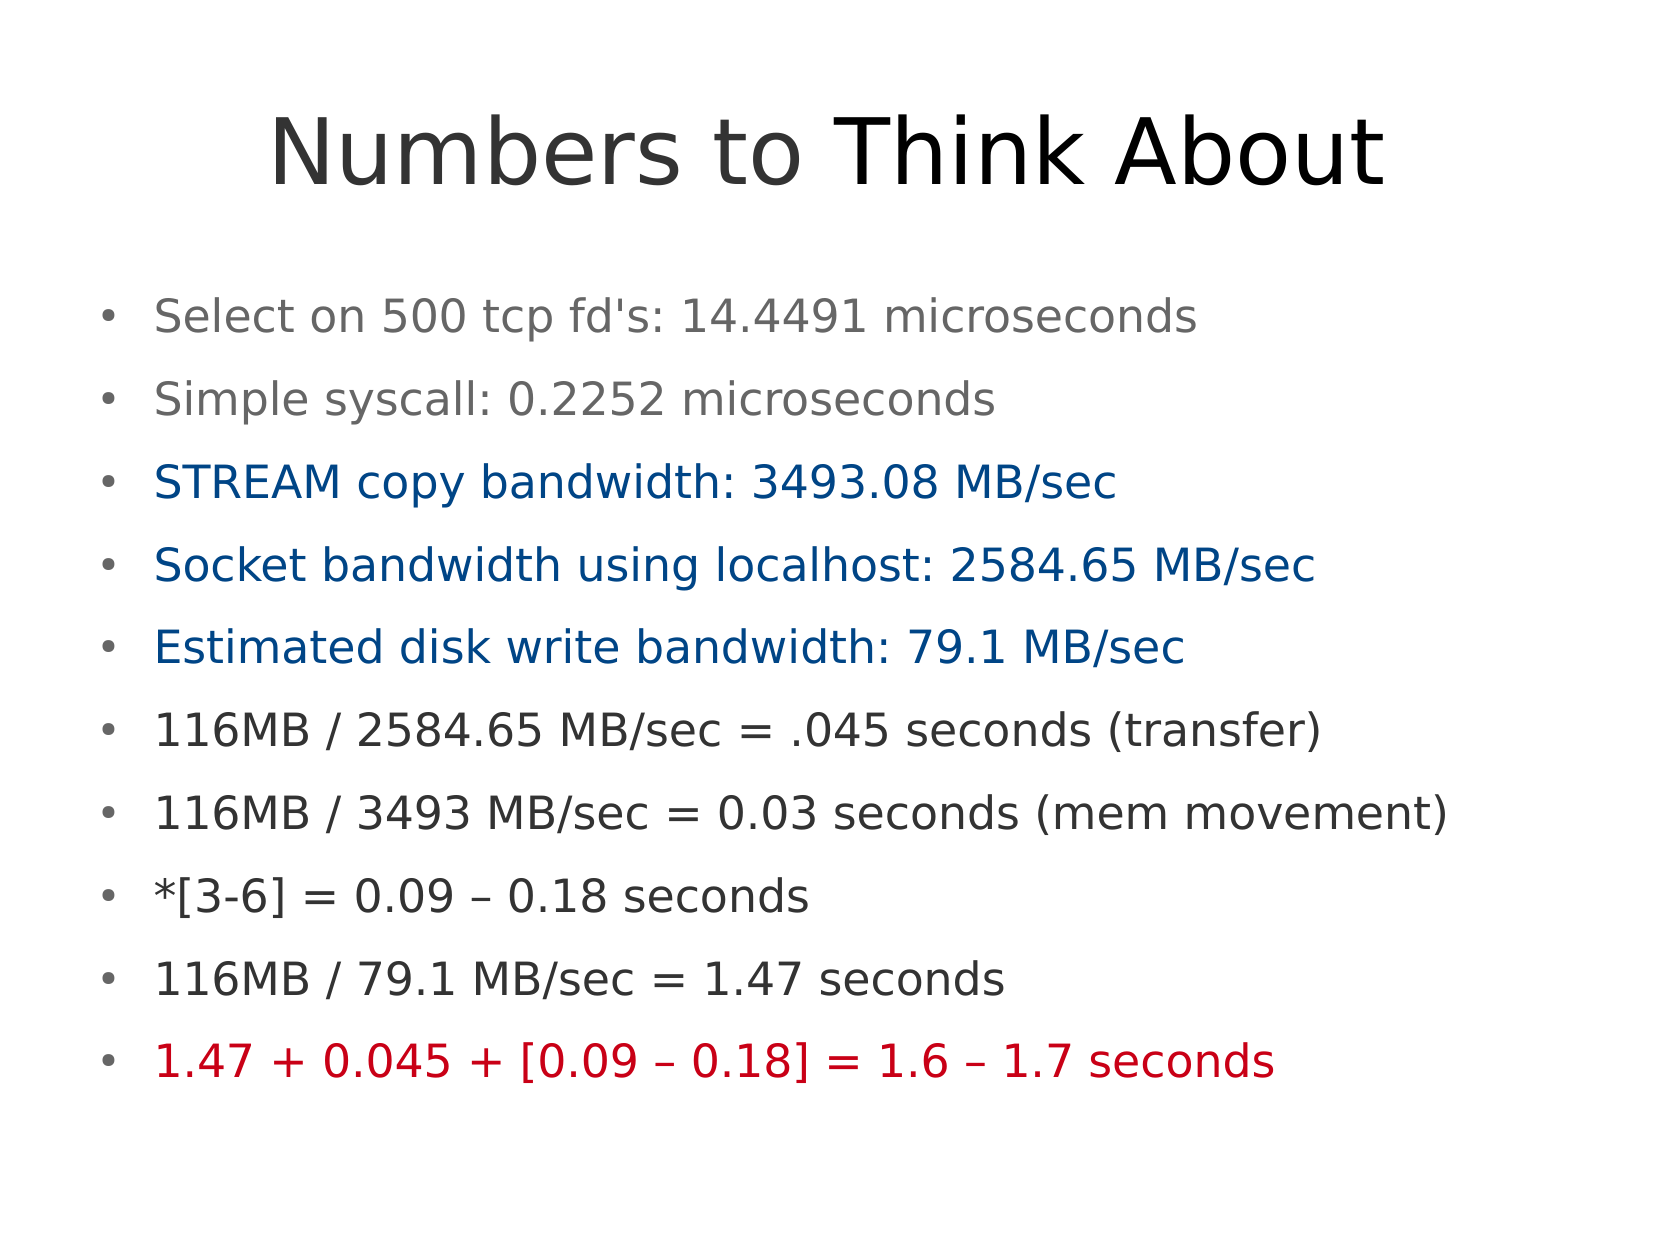

# Numbers to Think About
Select on 500 tcp fd's: 14.4491 microseconds
Simple syscall: 0.2252 microseconds
STREAM copy bandwidth: 3493.08 MB/sec
Socket bandwidth using localhost: 2584.65 MB/sec
Estimated disk write bandwidth: 79.1 MB/sec
116MB / 2584.65 MB/sec = .045 seconds (transfer)
116MB / 3493 MB/sec = 0.03 seconds (mem movement)
*[3-6] = 0.09 – 0.18 seconds
116MB / 79.1 MB/sec = 1.47 seconds
1.47 + 0.045 + [0.09 – 0.18] = 1.6 – 1.7 seconds